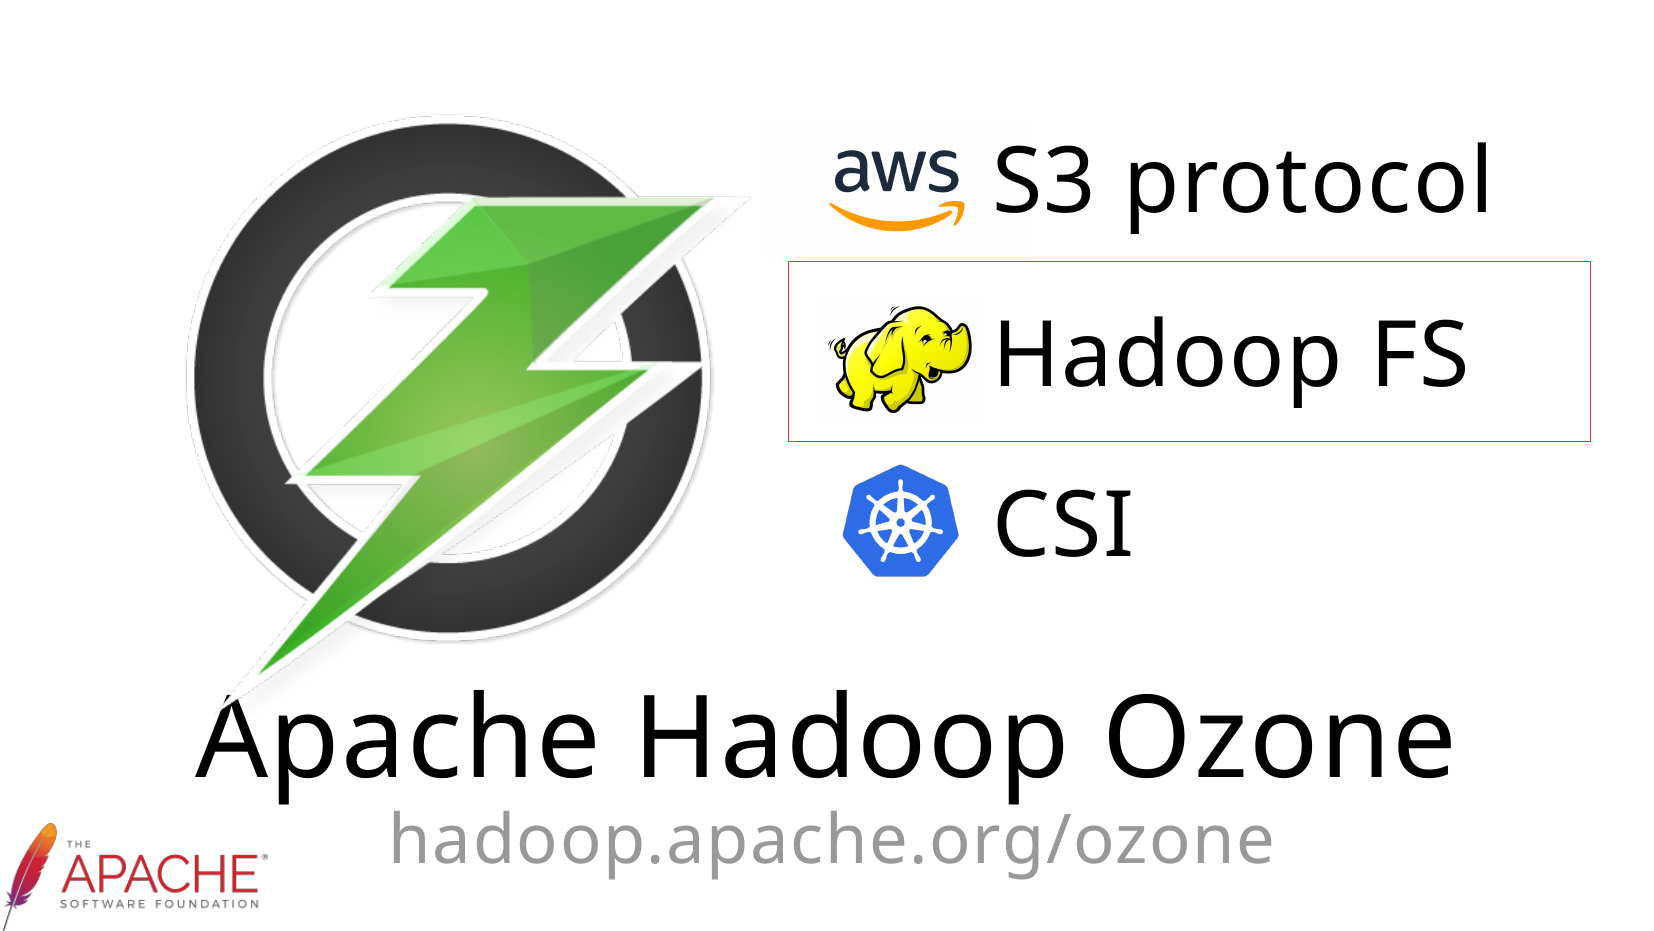

S3 protocol
Hadoop FS
CSI
# Apache Hadoop Ozone
hadoop.apache.org/ozone